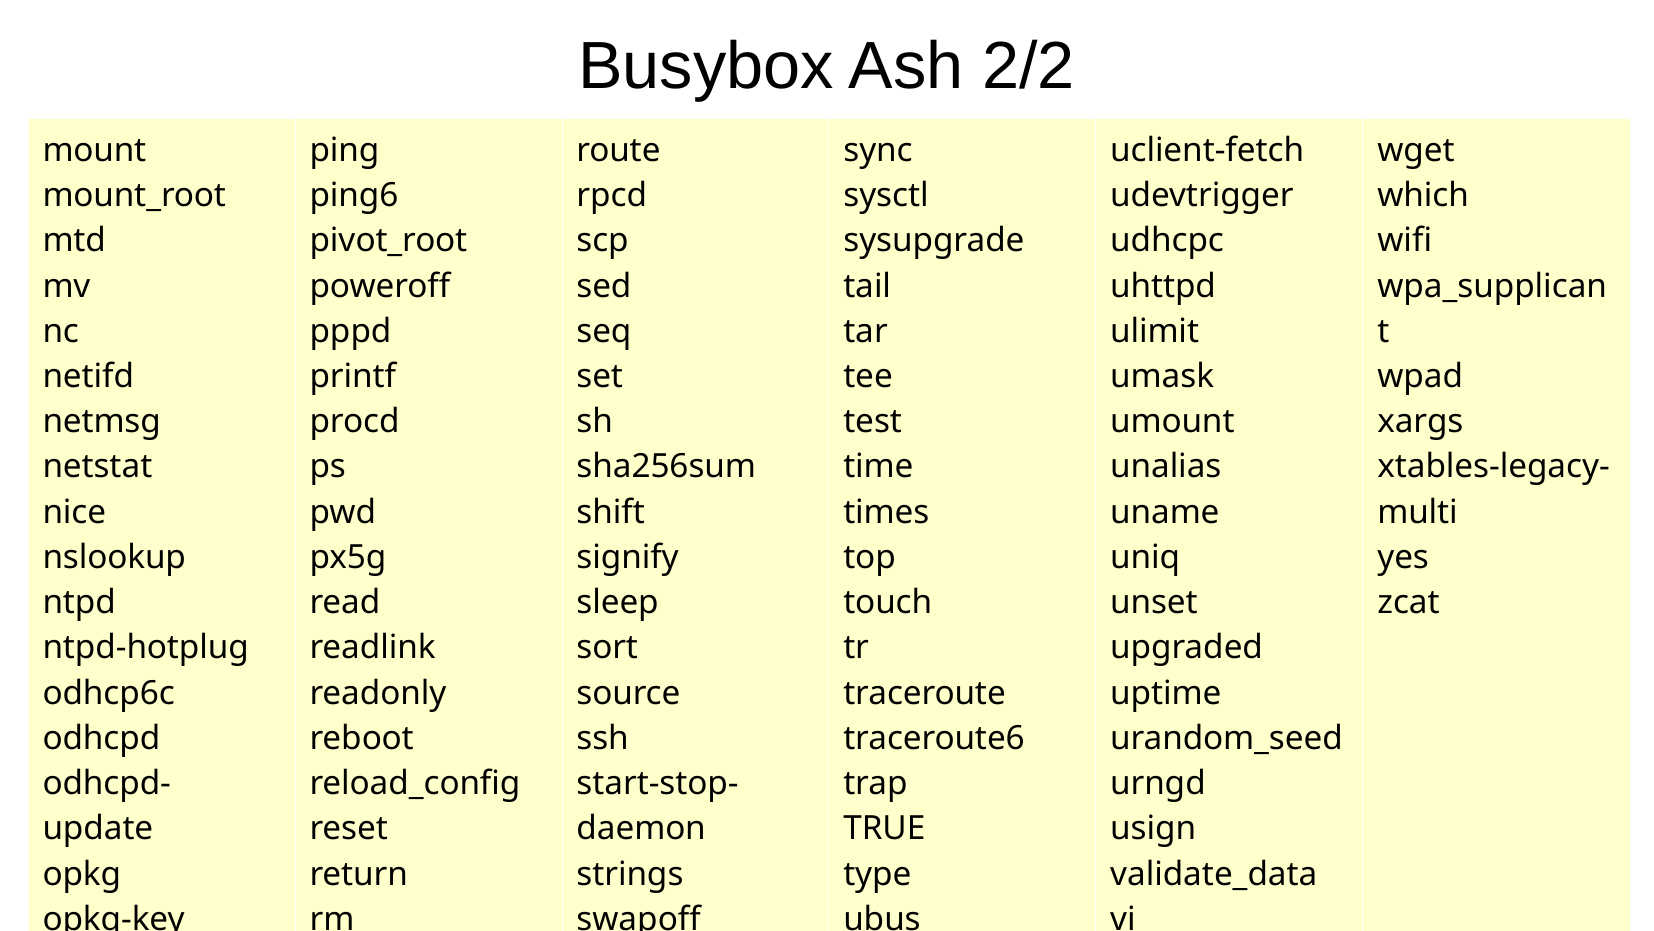

# Busybox Ash 2/2
| mount mount\_root mtd mv nc netifd netmsg netstat nice nslookup ntpd ntpd-hotplug odhcp6c odhcpd odhcpd-update opkg opkg-key passwd pgrep pidof | ping ping6 pivot\_root poweroff pppd printf procd ps pwd px5g read readlink readonly reboot reload\_config reset return rm rmdir rmmod | route rpcd scp sed seq set sh sha256sum shift signify sleep sort source ssh start-stop-daemon strings swapoff swapon swconfig switch\_root | sync sysctl sysupgrade tail tar tee test time times top touch tr traceroute traceroute6 trap TRUE type ubus ubusd uci | uclient-fetch udevtrigger udhcpc uhttpd ulimit umask umount unalias uname uniq unset upgraded uptime urandom\_seed urngd usign validate\_data vi wait wc | wget which wifi wpa\_supplicant wpad xargs xtables-legacy-multi yes zcat |
| --- | --- | --- | --- | --- | --- |